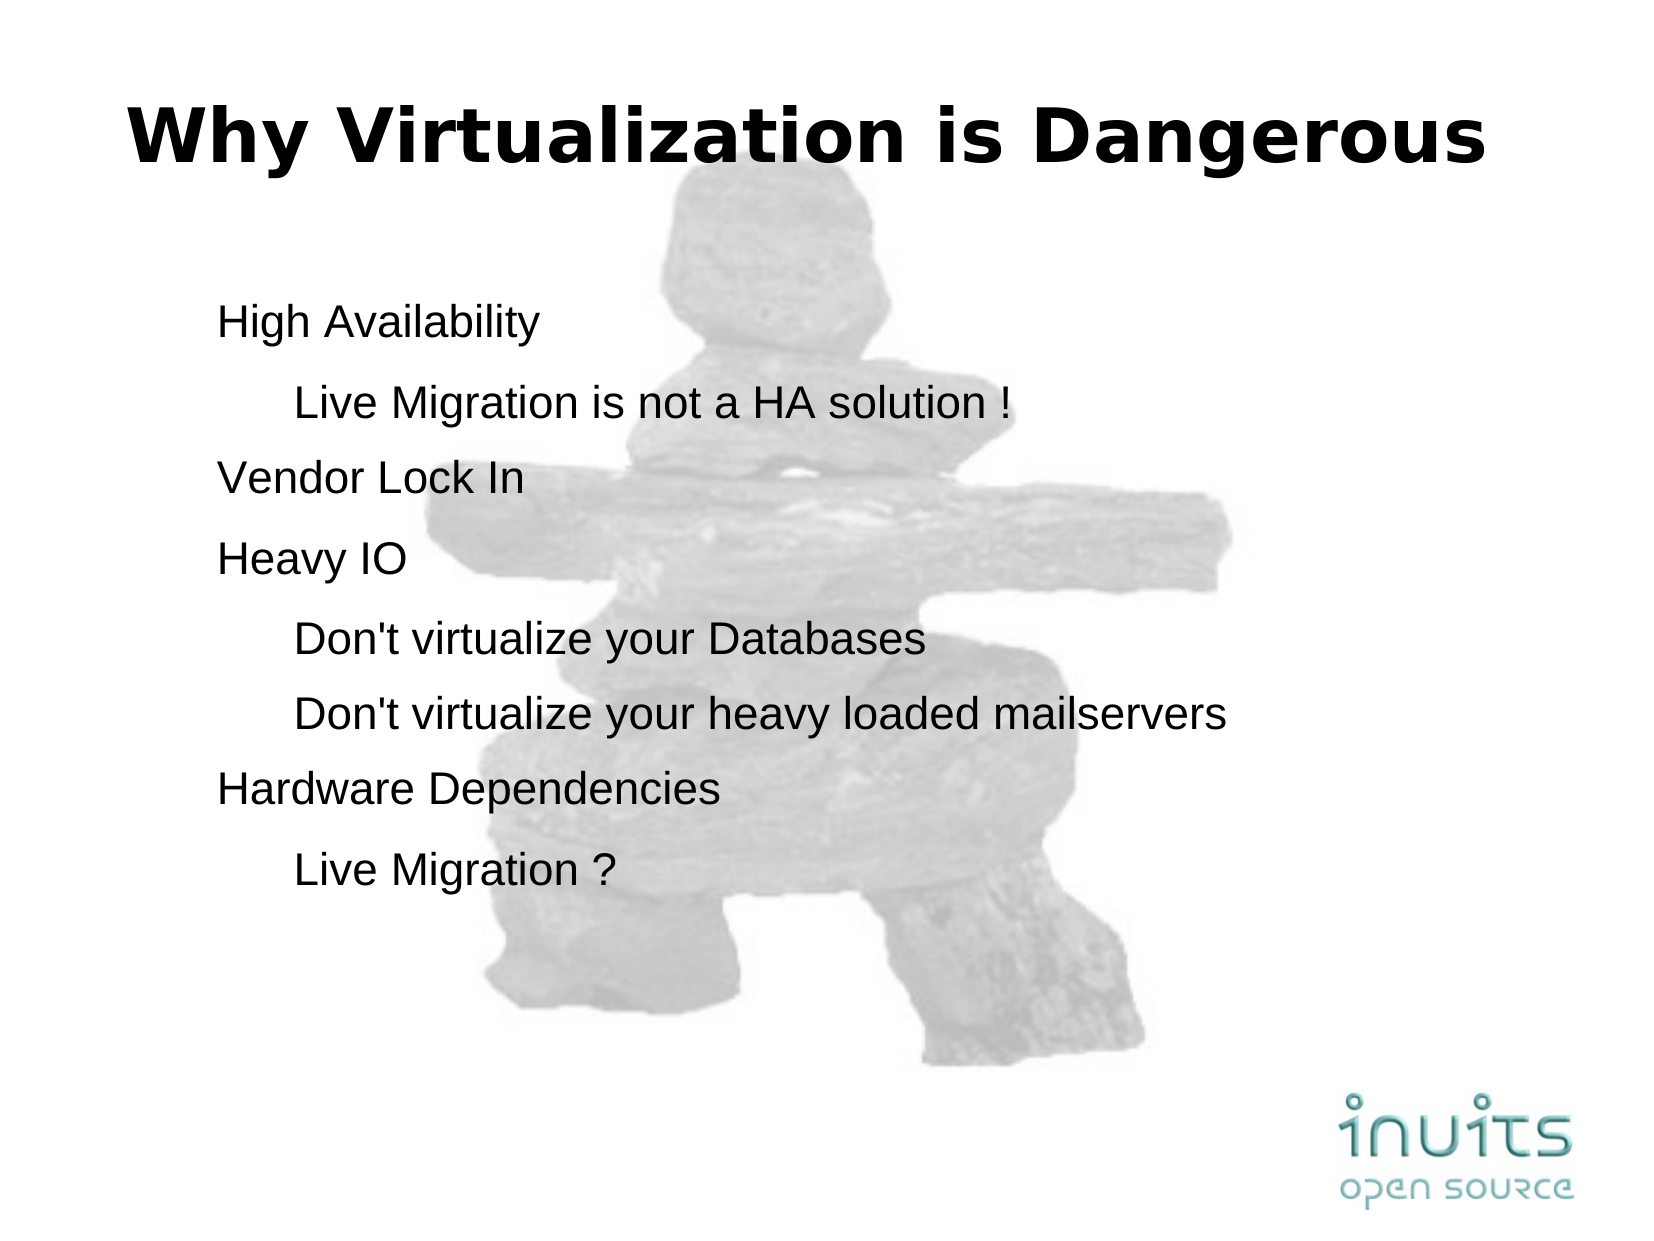

Why Virtualization is Dangerous
# High Availability
Live Migration is not a HA solution !
Vendor Lock In
Heavy IO
Don't virtualize your Databases
Don't virtualize your heavy loaded mailservers
Hardware Dependencies
Live Migration ?